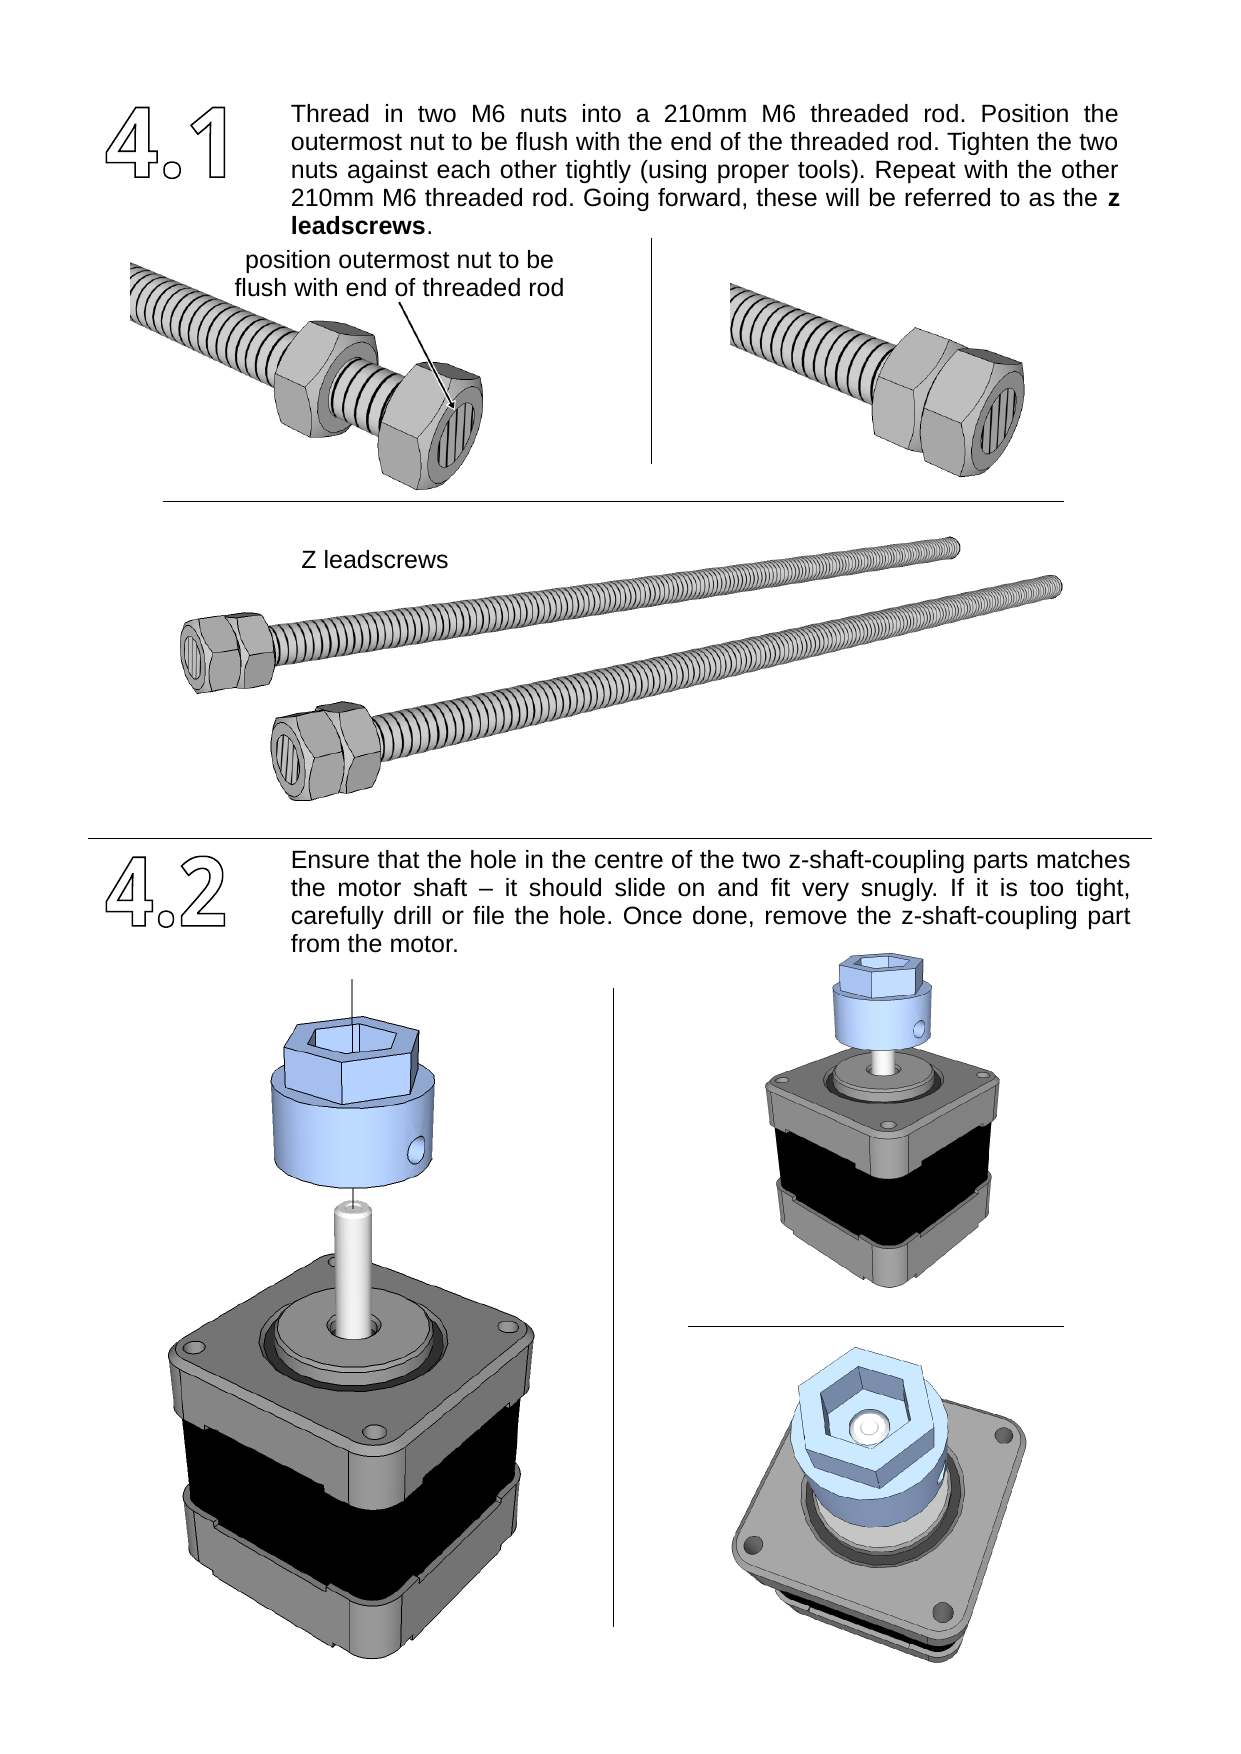

Thread in two M6 nuts into a 210mm M6 threaded rod. Position the outermost nut to be flush with the end of the threaded rod. Tighten the two nuts against each other tightly (using proper tools). Repeat with the other 210mm M6 threaded rod. Going forward, these will be referred to as the z leadscrews.
4.1
position outermost nut to be
flush with end of threaded rod
Z leadscrews
Ensure that the hole in the centre of the two z-shaft-coupling parts matches the motor shaft – it should slide on and fit very snugly. If it is too tight, carefully drill or file the hole. Once done, remove the z-shaft-coupling part from the motor.
4.2